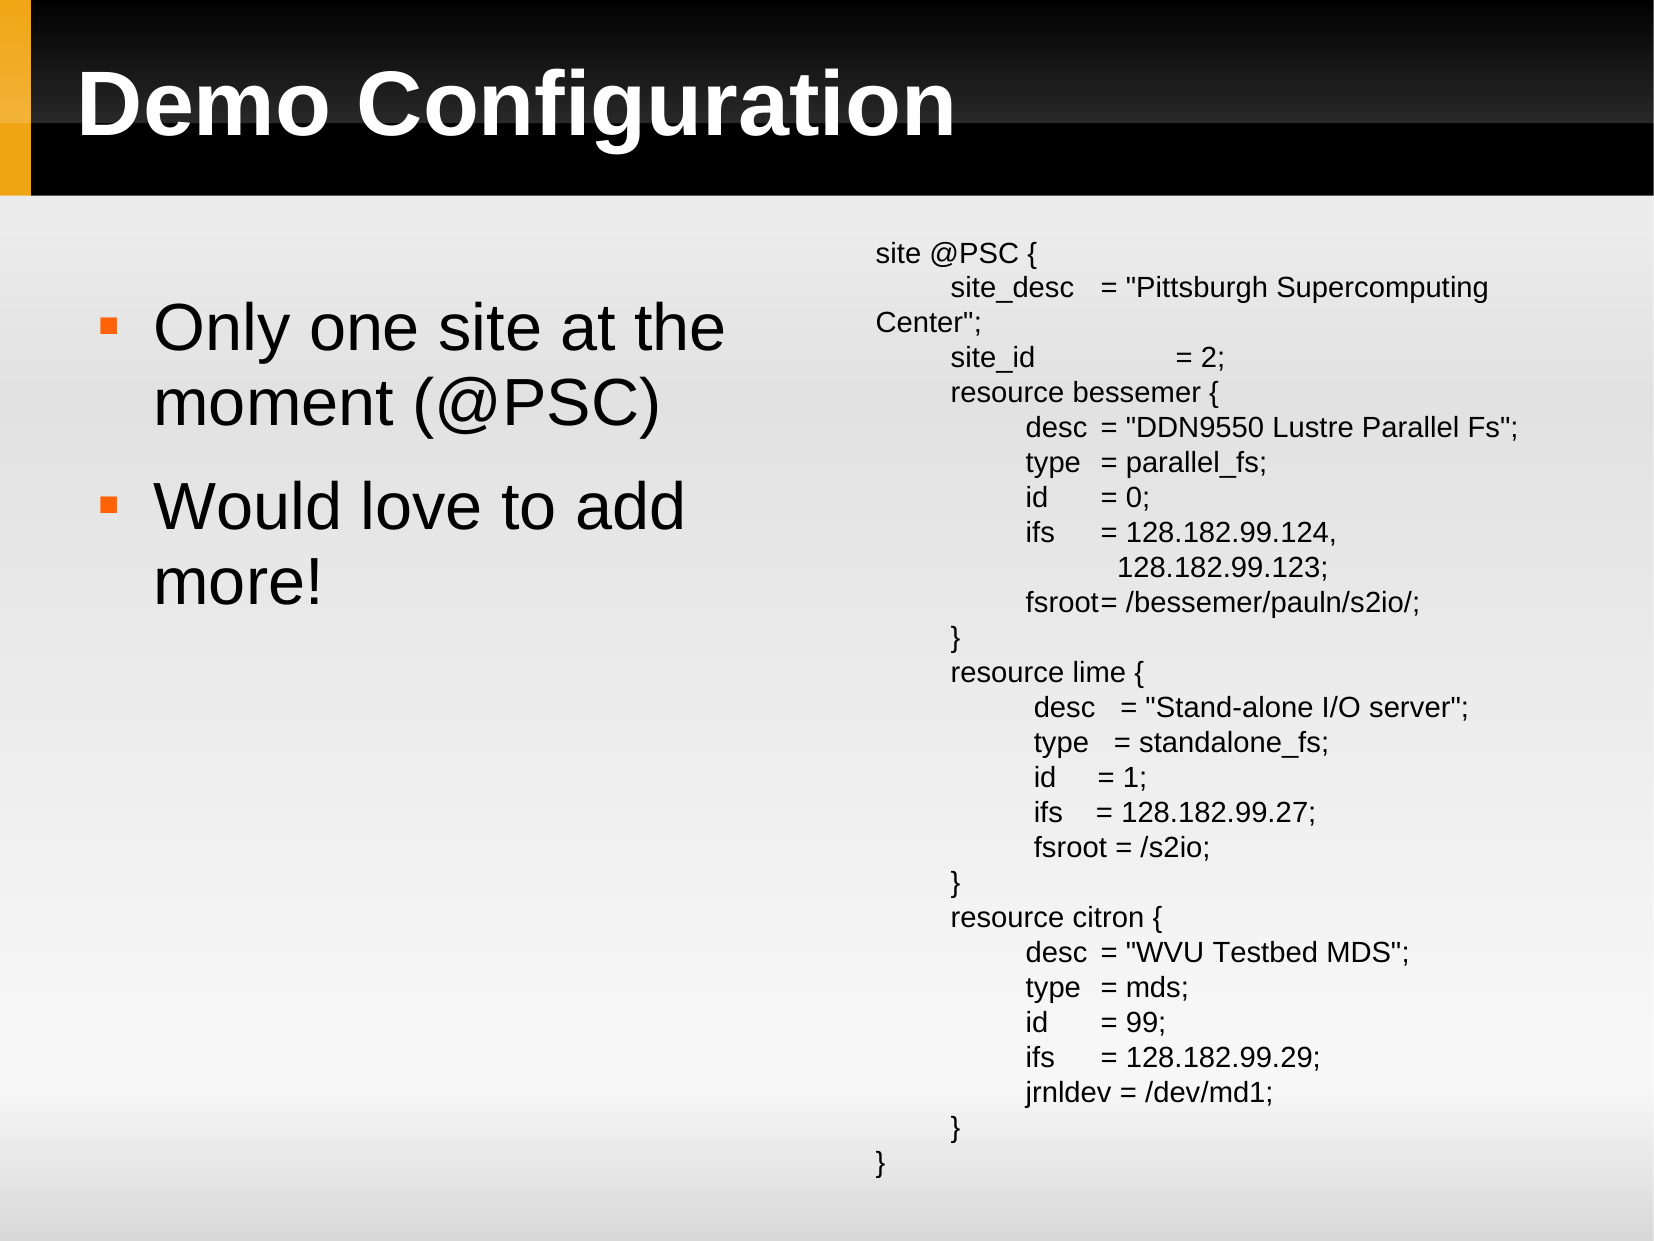

# Demo Configuration
site @PSC {
	site_desc	= "Pittsburgh Supercomputing Center";
	site_id		= 2;
	resource bessemer {
		desc	= "DDN9550 Lustre Parallel Fs";
		type	= parallel_fs;
		id	= 0;
		ifs	= 128.182.99.124,
			 128.182.99.123;
		fsroot	= /bessemer/pauln/s2io/;
	}
	resource lime {
		 desc = "Stand-alone I/O server";
		 type = standalone_fs;
		 id = 1;
		 ifs = 128.182.99.27;
		 fsroot = /s2io;
	}
	resource citron {
		desc	= "WVU Testbed MDS";
		type	= mds;
		id	= 99;
		ifs	= 128.182.99.29;
		jrnldev = /dev/md1;
	}
}
Only one site at the moment (@PSC)
Would love to add more!